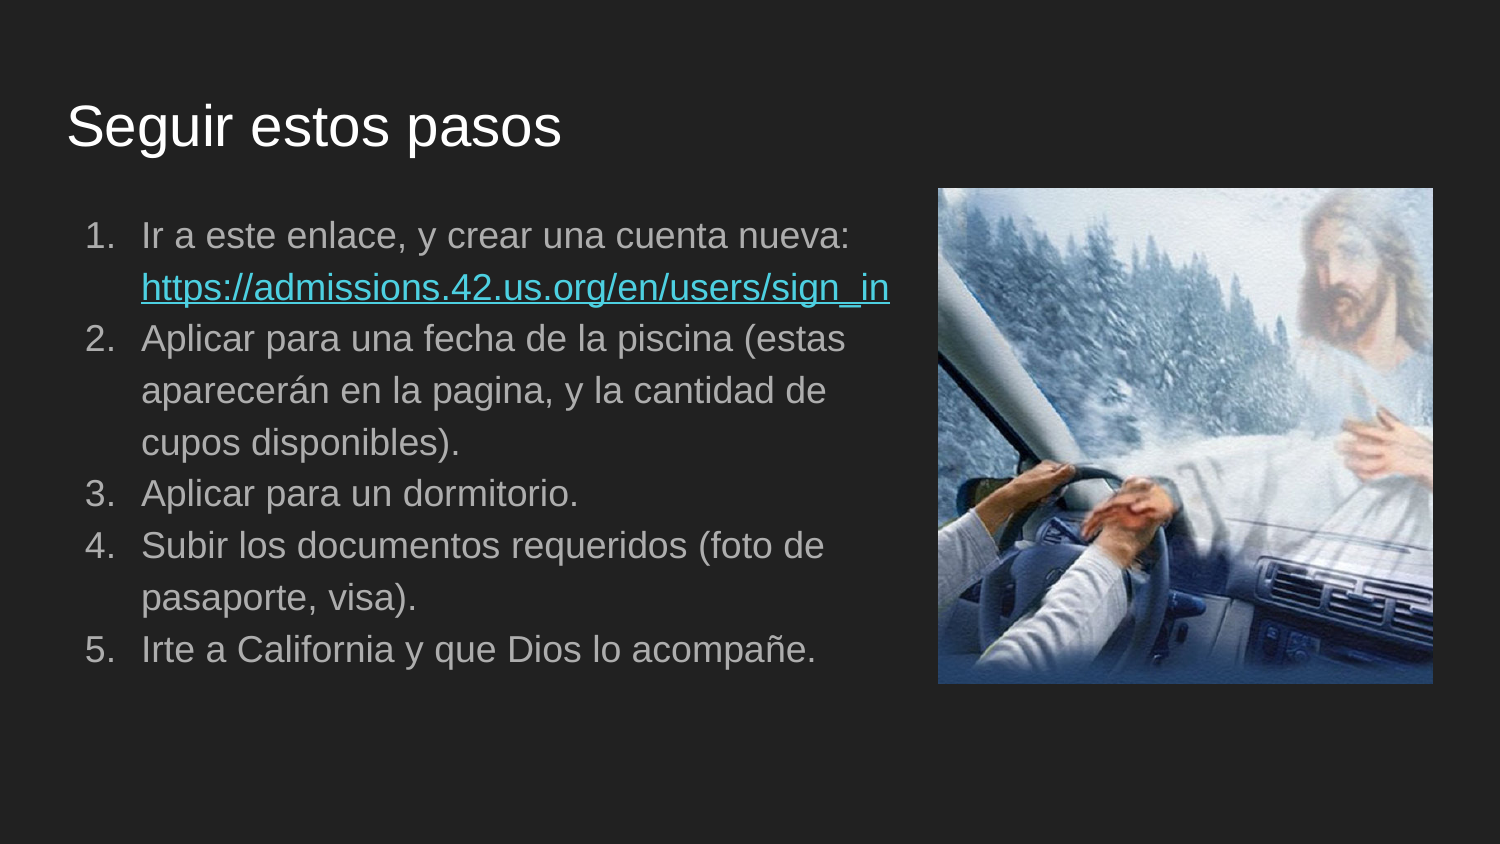

# Seguir estos pasos
Ir a este enlace, y crear una cuenta nueva:
https://admissions.42.us.org/en/users/sign_in
Aplicar para una fecha de la piscina (estas aparecerán en la pagina, y la cantidad de cupos disponibles).
Aplicar para un dormitorio.
Subir los documentos requeridos (foto de pasaporte, visa).
Irte a California y que Dios lo acompañe.